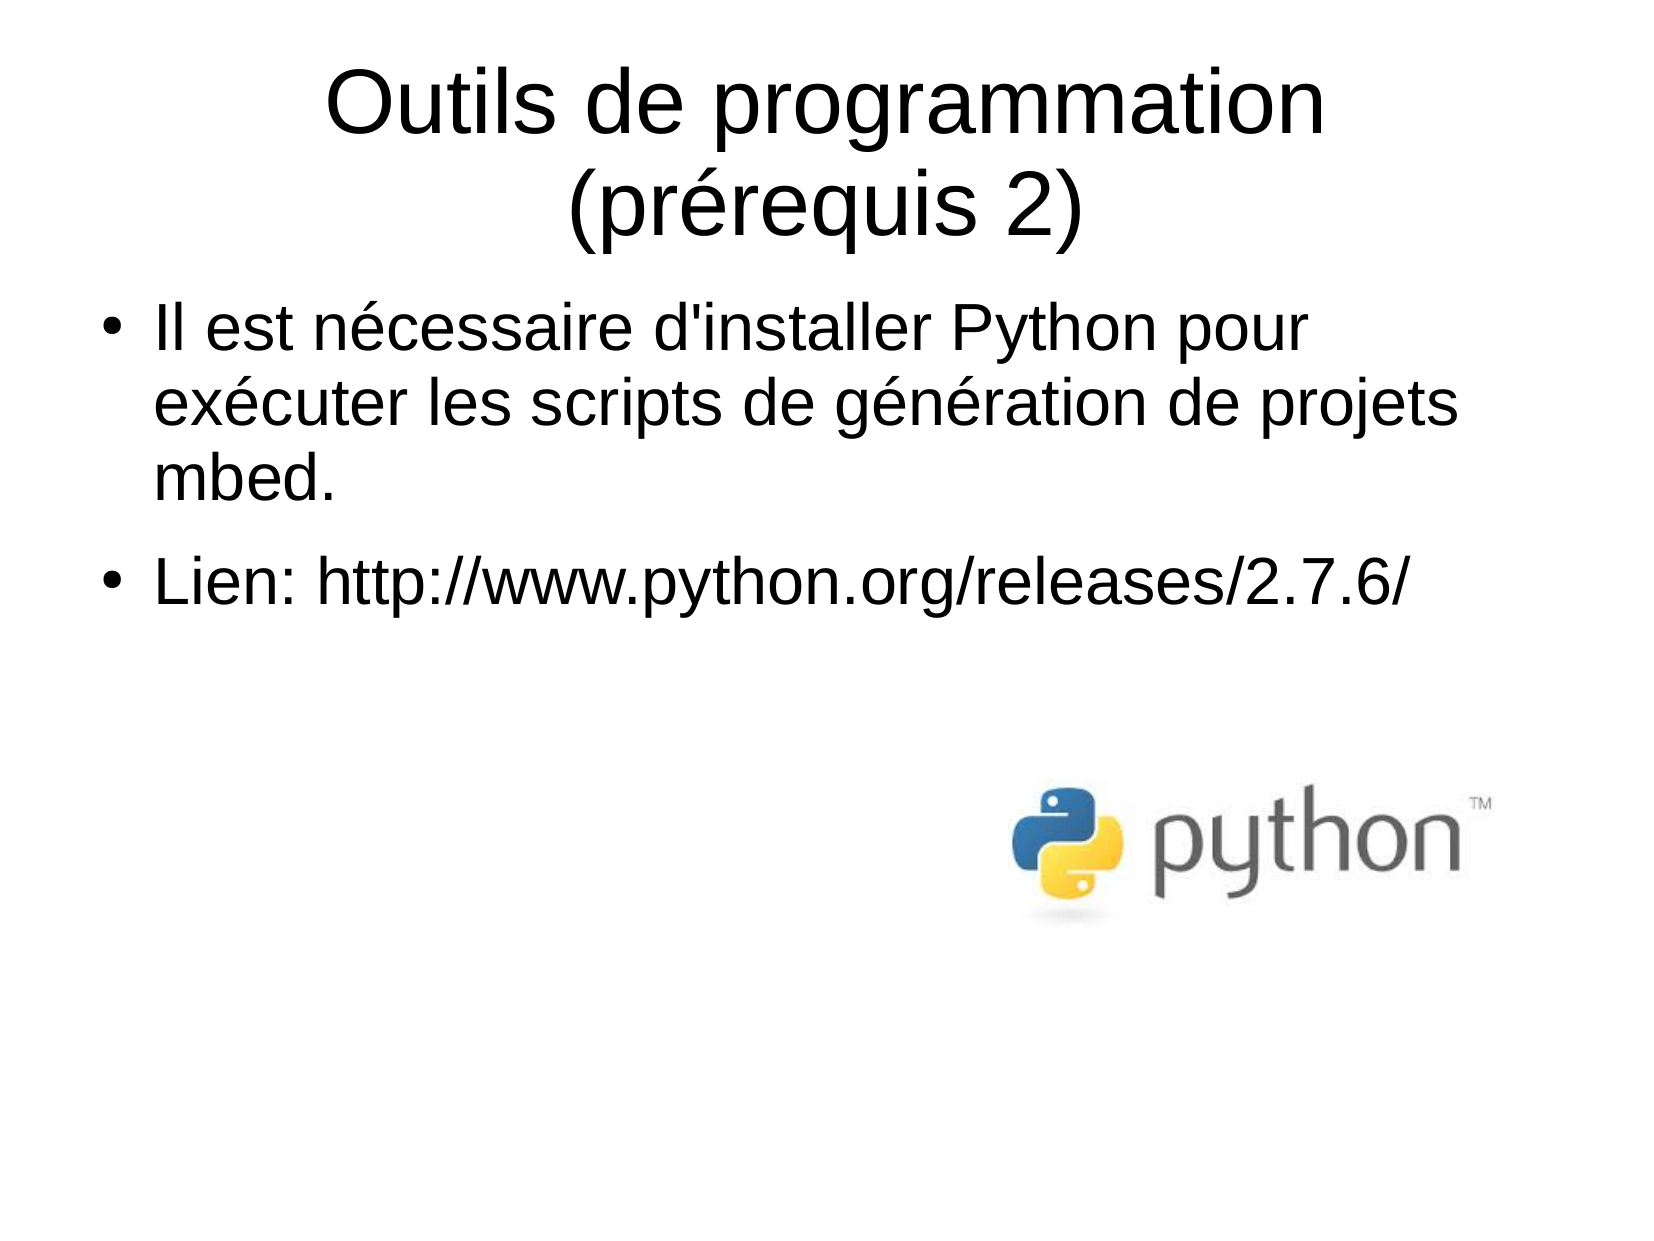

# Outils de programmation (prérequis 2)
Il est nécessaire d'installer Python pour exécuter les scripts de génération de projets mbed.
Lien: http://www.python.org/releases/2.7.6/